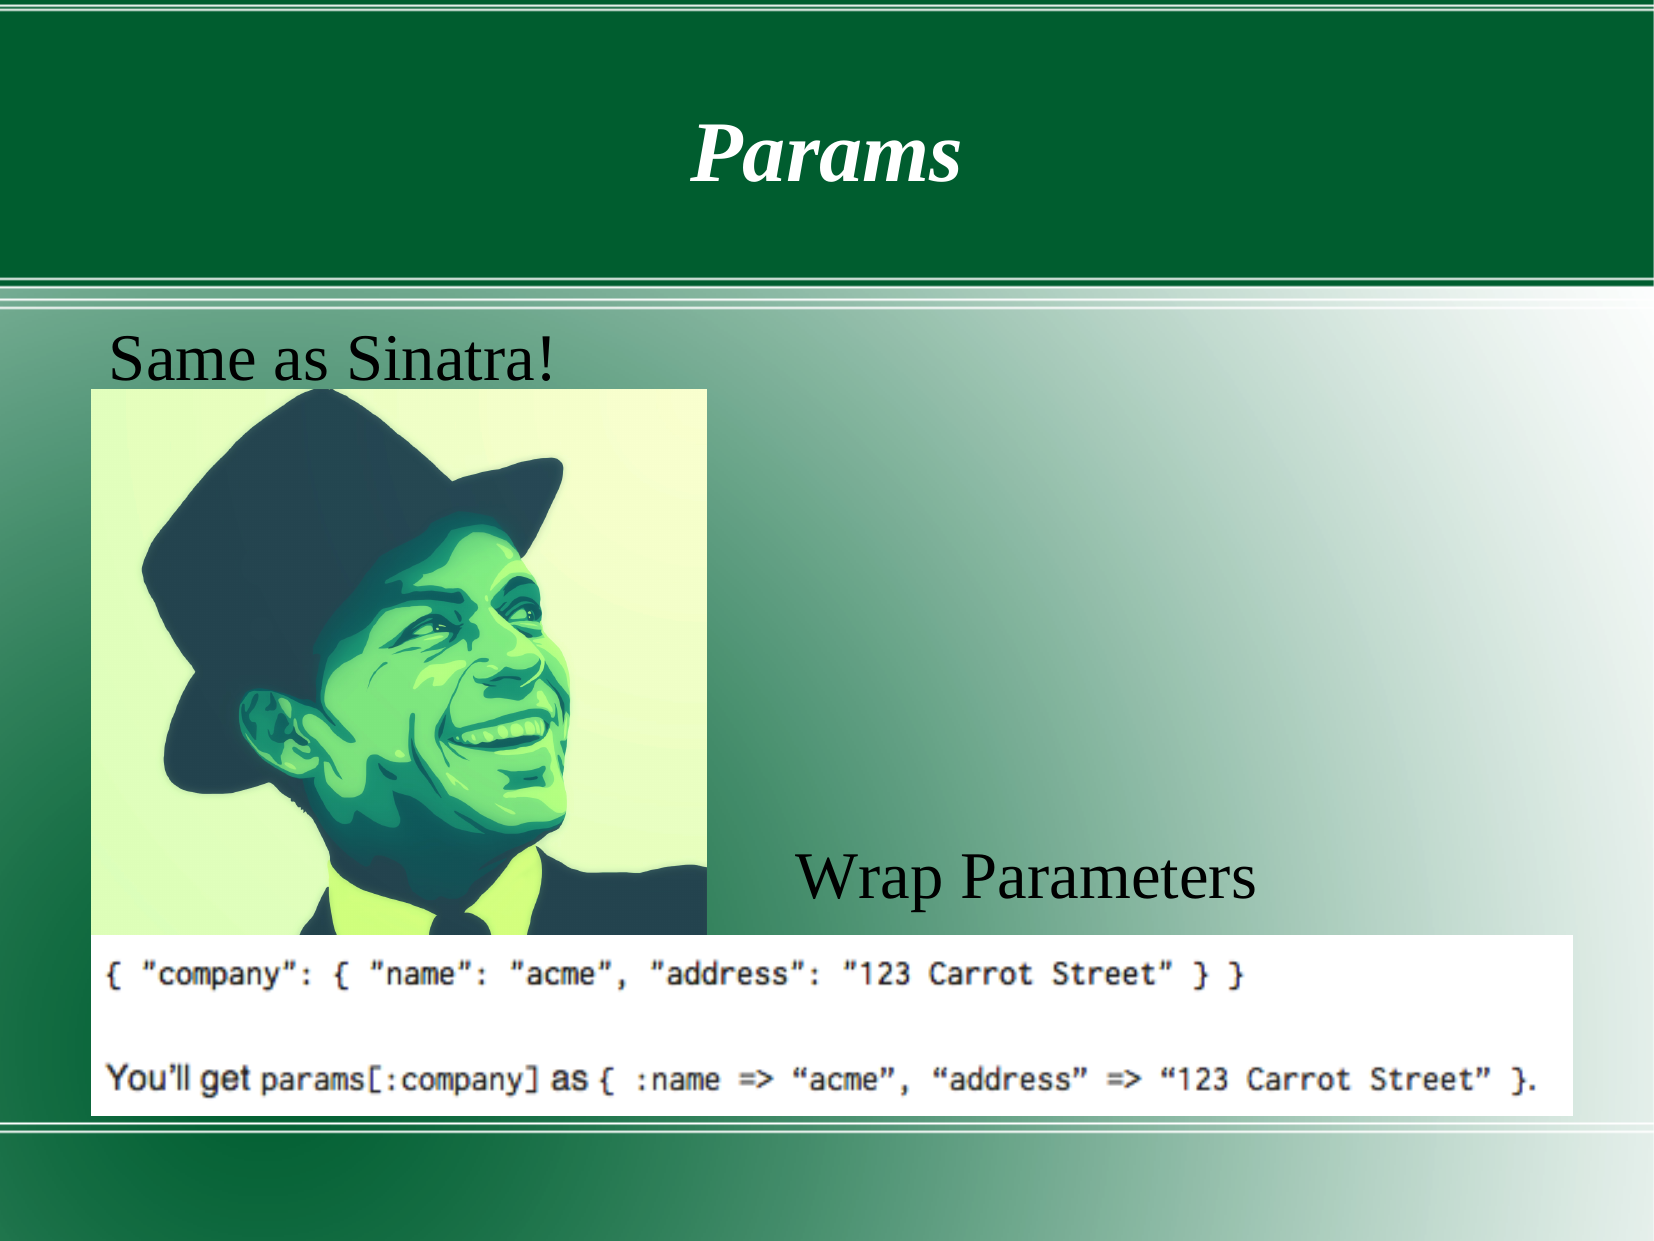

# Params
 Same as Sinatra!
 Wrap Parameters